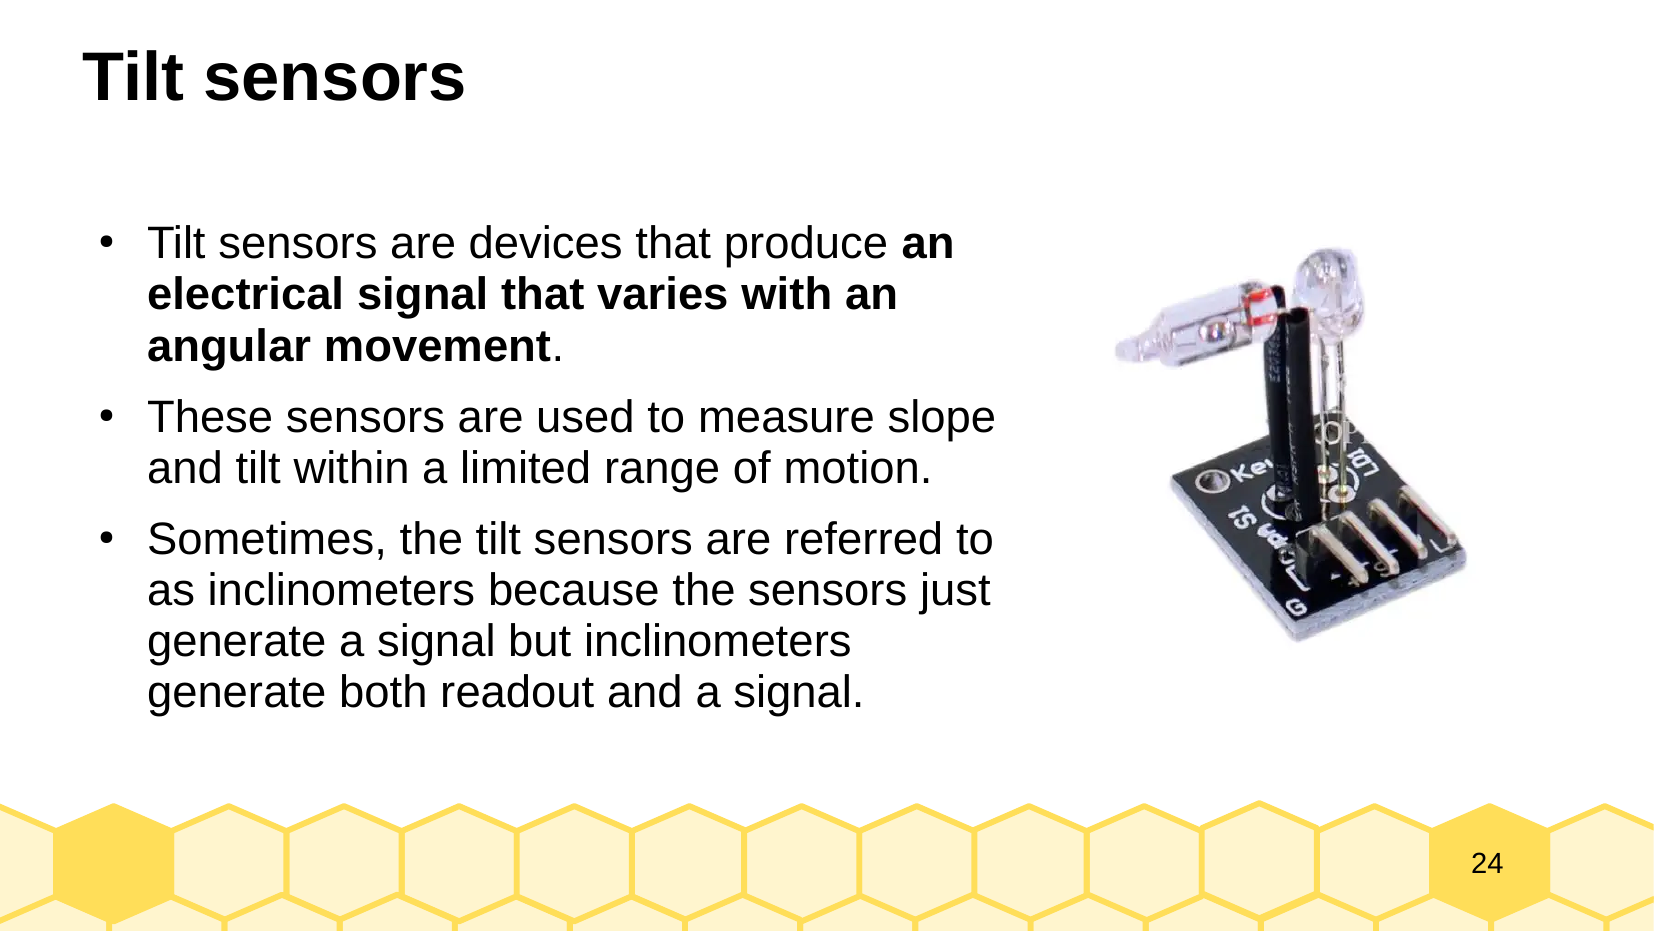

# Tilt sensors
Tilt sensors are devices that produce an electrical signal that varies with an angular movement.
These sensors are used to measure slope and tilt within a limited range of motion.
Sometimes, the tilt sensors are referred to as inclinometers because the sensors just generate a signal but inclinometers generate both readout and a signal.